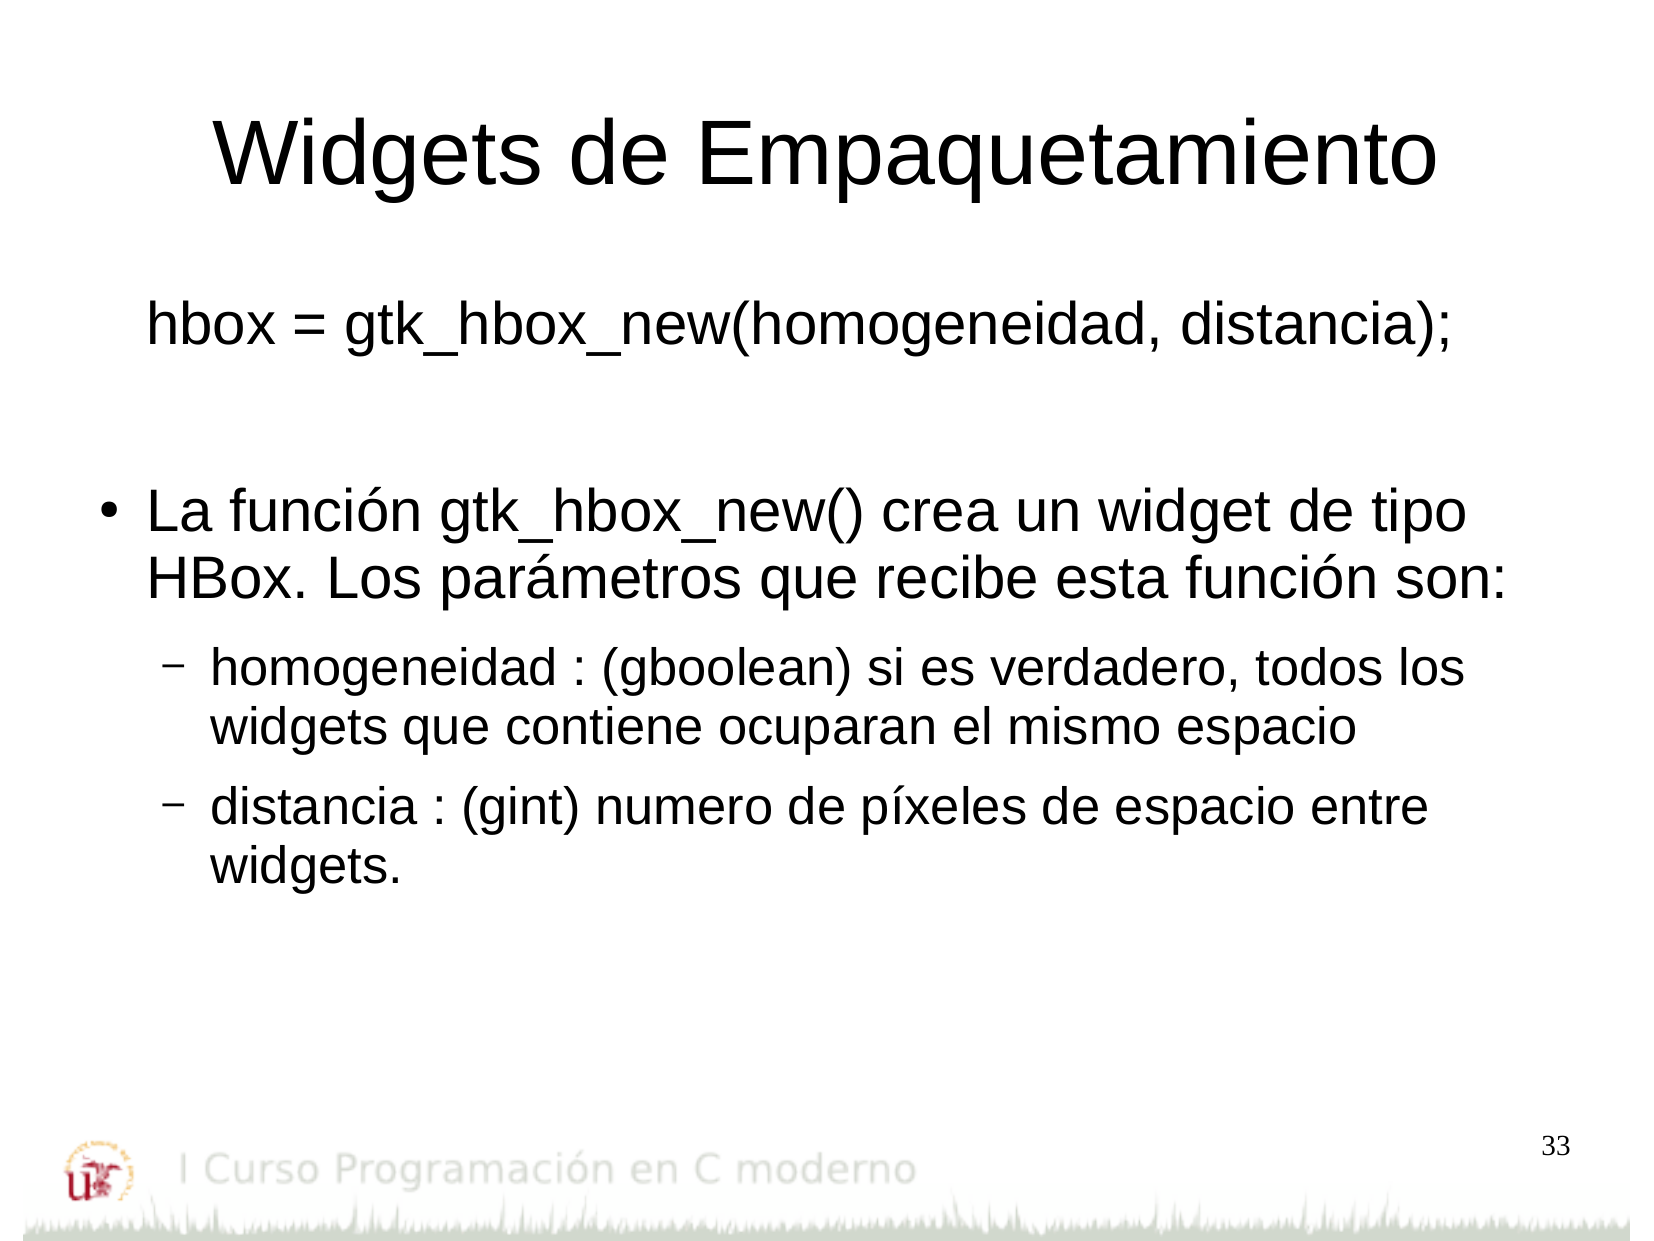

# Widgets de Empaquetamiento
hbox = gtk_hbox_new(homogeneidad, distancia);
La función gtk_hbox_new() crea un widget de tipo HBox. Los parámetros que recibe esta función son:
homogeneidad : (gboolean) si es verdadero, todos los widgets que contiene ocuparan el mismo espacio
distancia : (gint) numero de píxeles de espacio entre widgets.
33